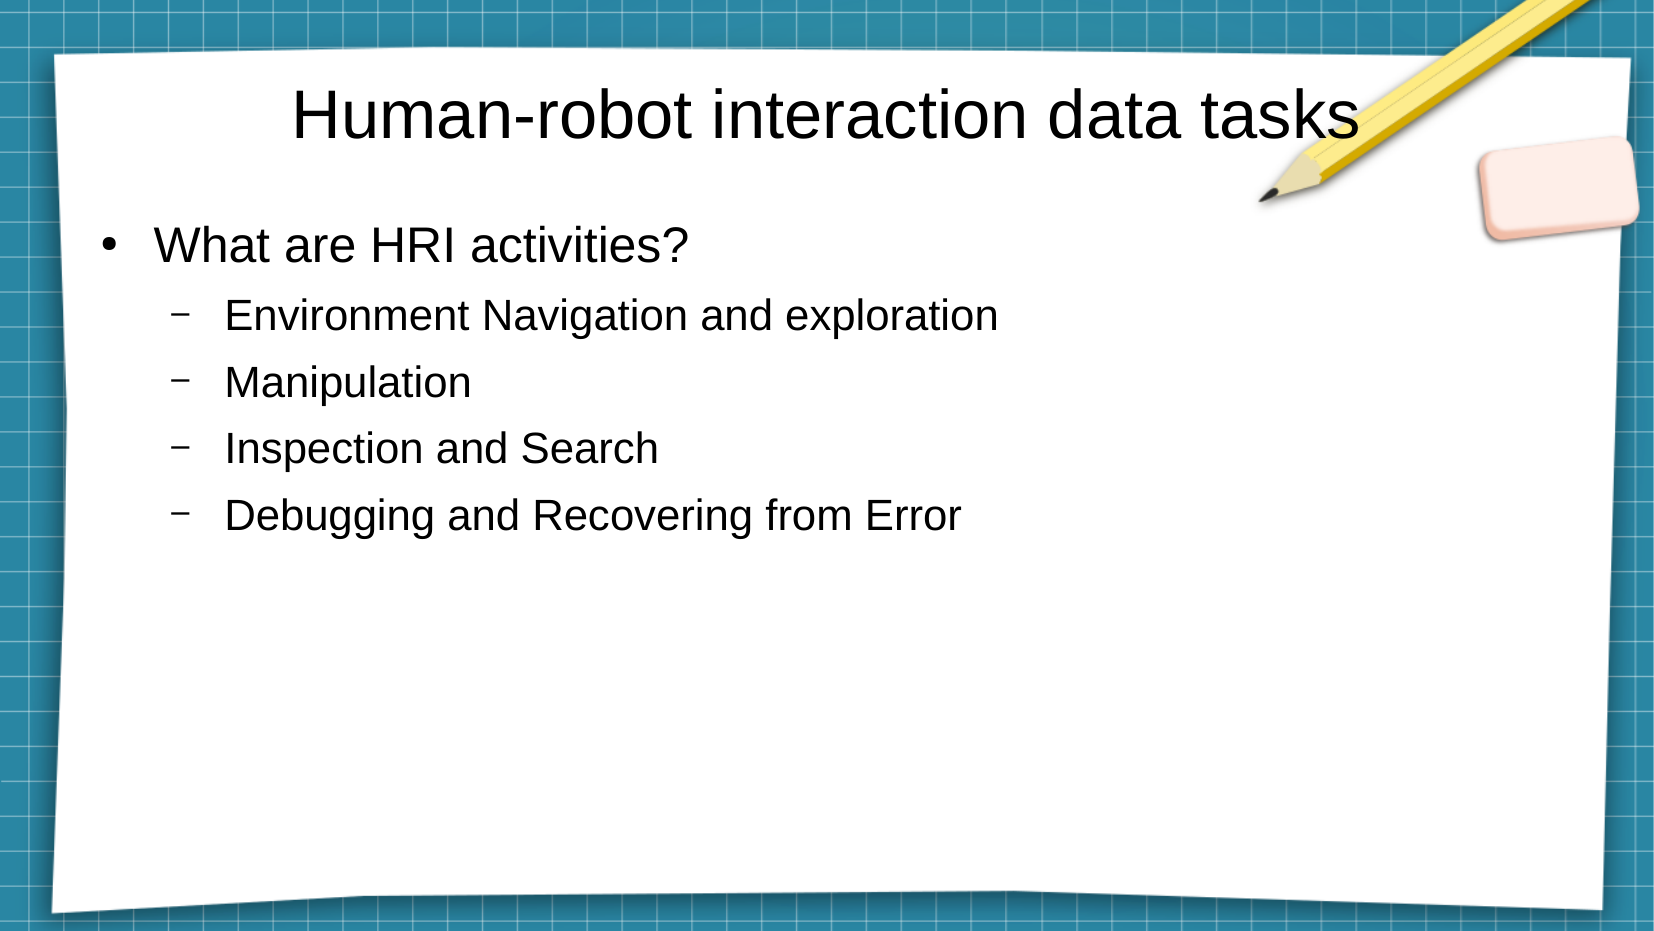

# Human-robot interaction data tasks
What are HRI activities?
Environment Navigation and exploration
Manipulation
Inspection and Search
Debugging and Recovering from Error